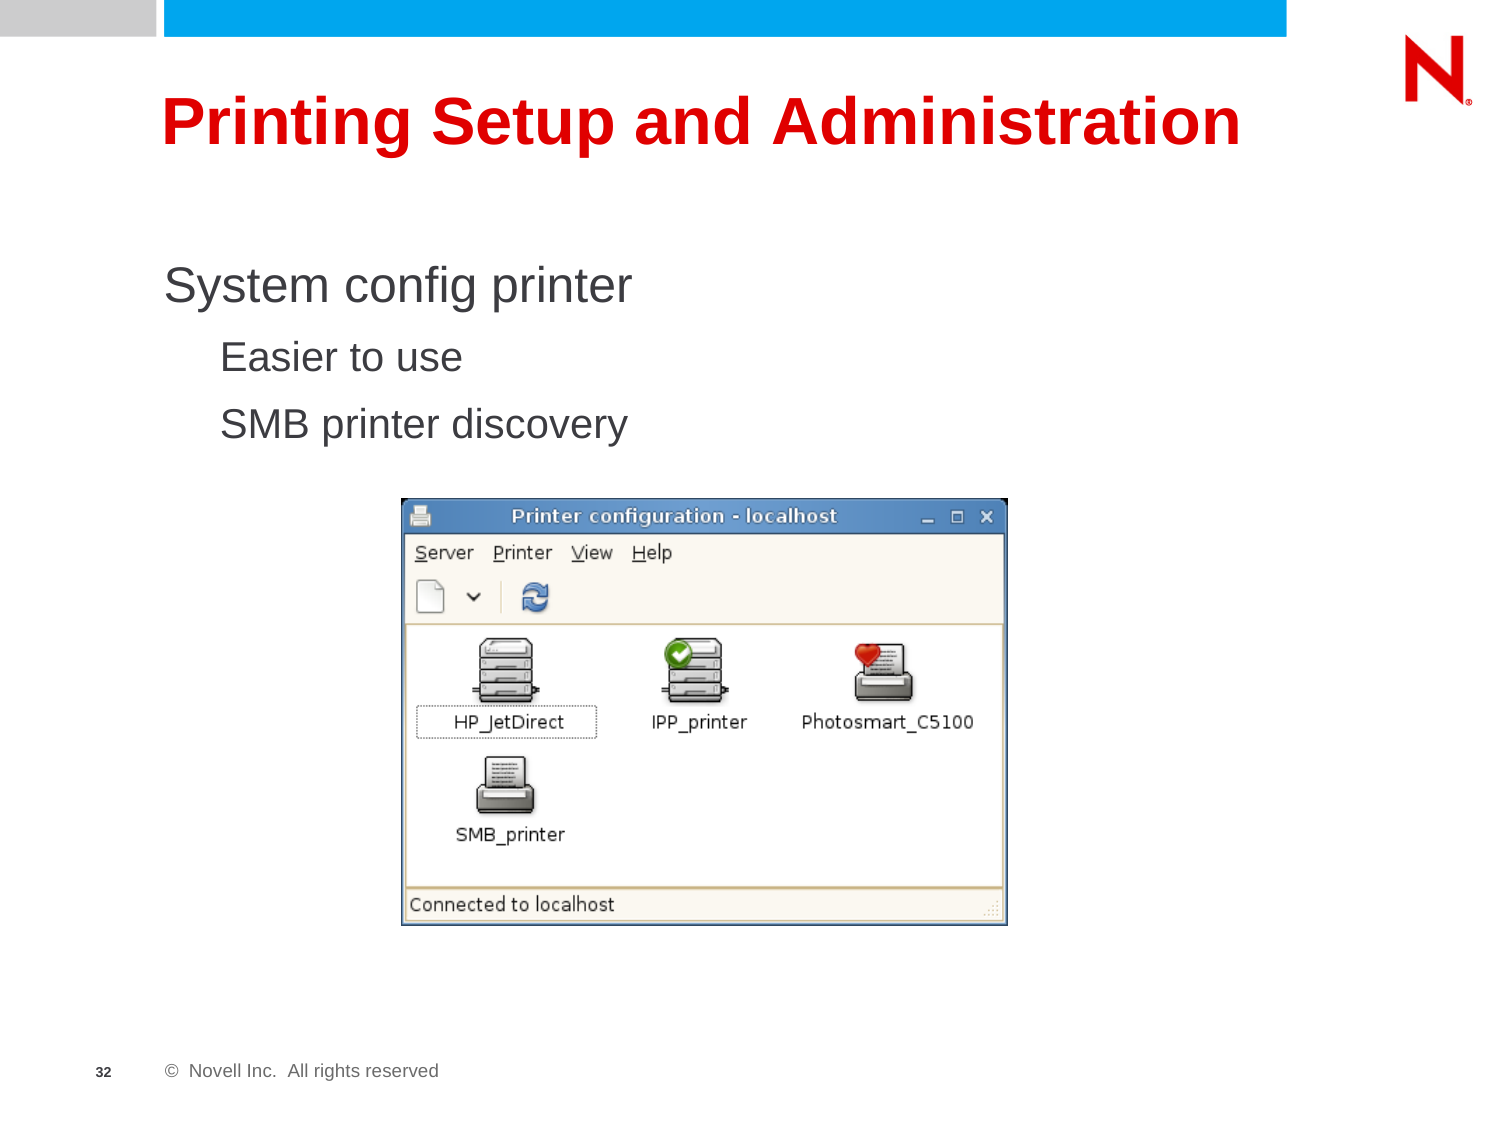

# Printing Setup and Administration
System config printer
Easier to use
SMB printer discovery